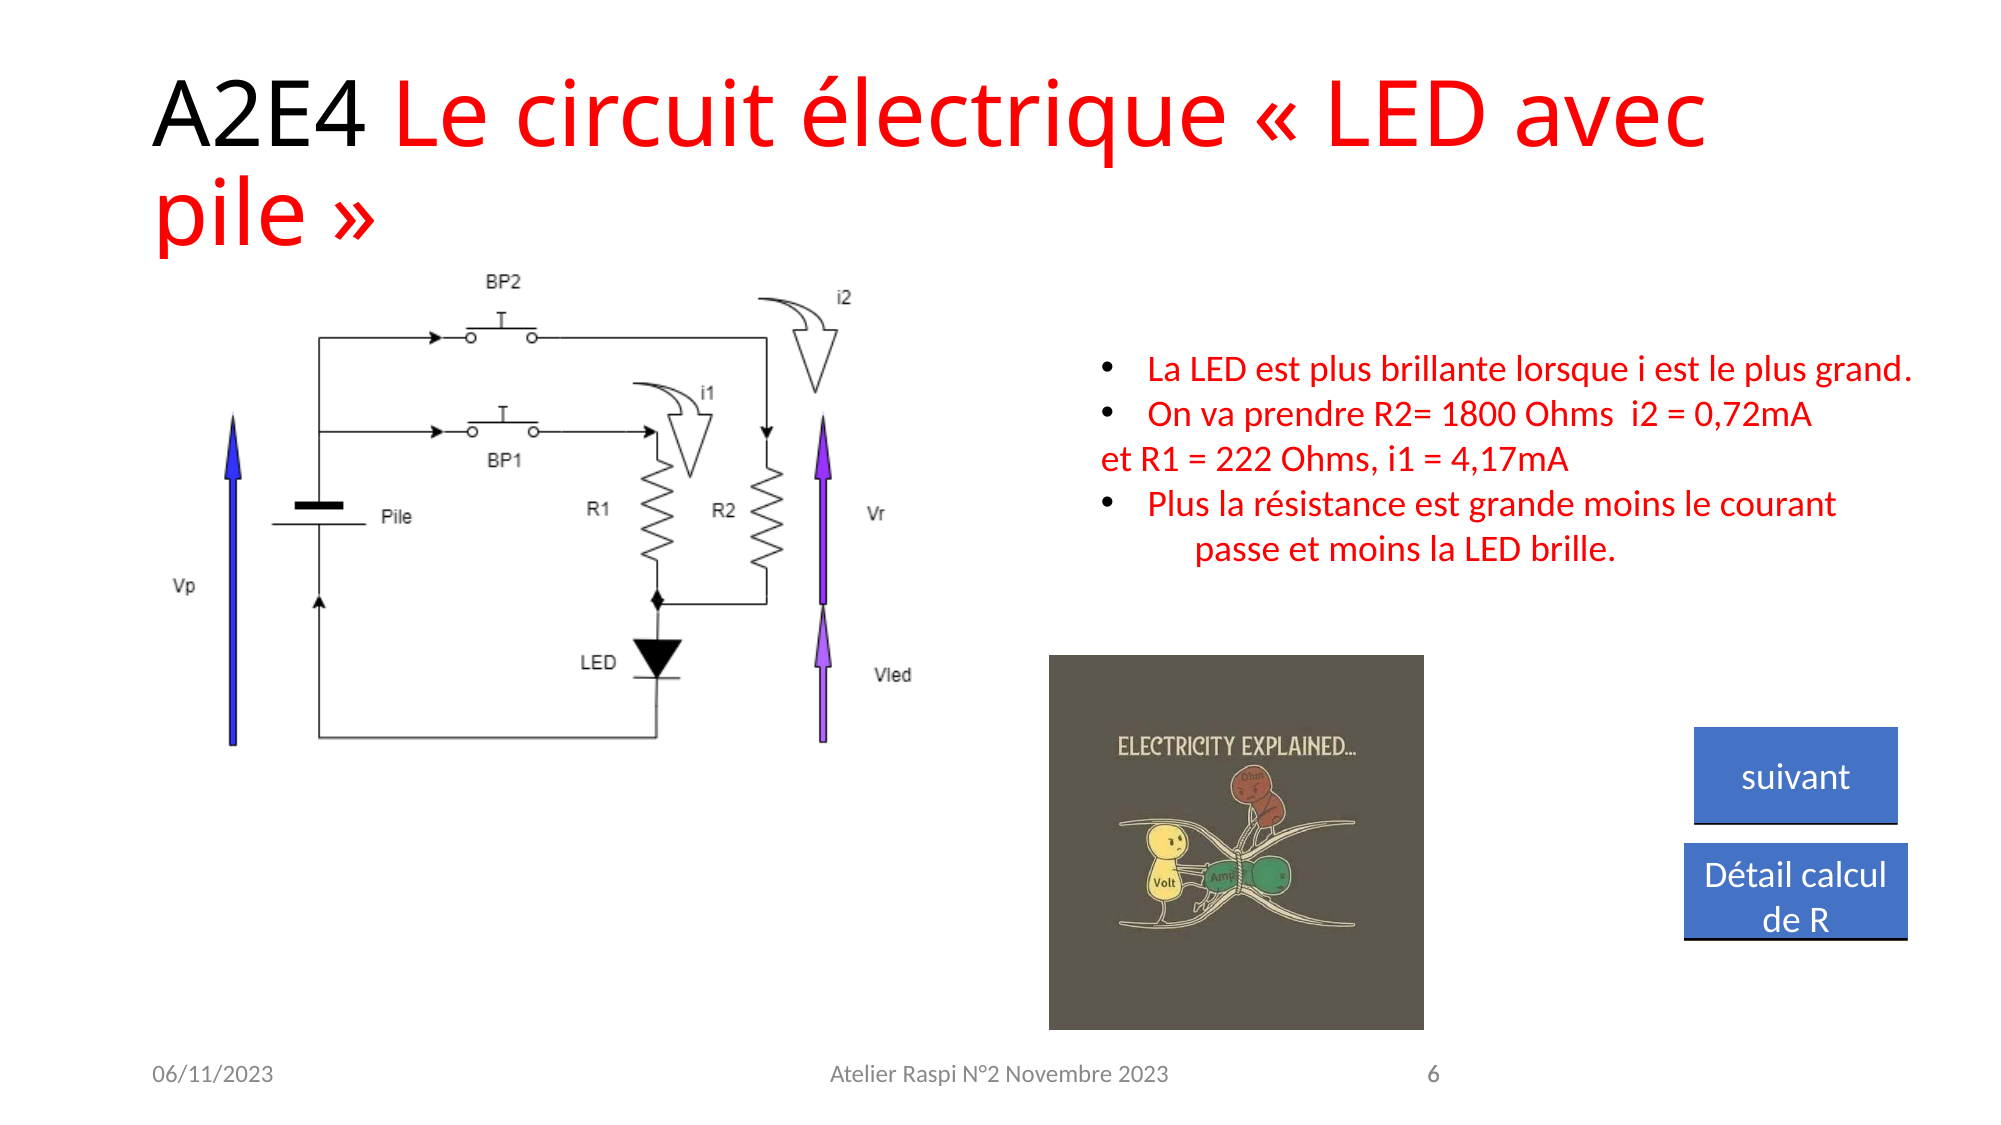

A2E4 Le circuit électrique « LED avec pile »
La LED est plus brillante lorsque i est le plus grand.
On va prendre R2= 1800 Ohms i2 = 0,72mA
et R1 = 222 Ohms, i1 = 4,17mA
Plus la résistance est grande moins le courant passe et moins la LED brille.
suivant
Détail calcul de R
06/11/2023
Atelier Raspi N°2 Novembre 2023
2
2